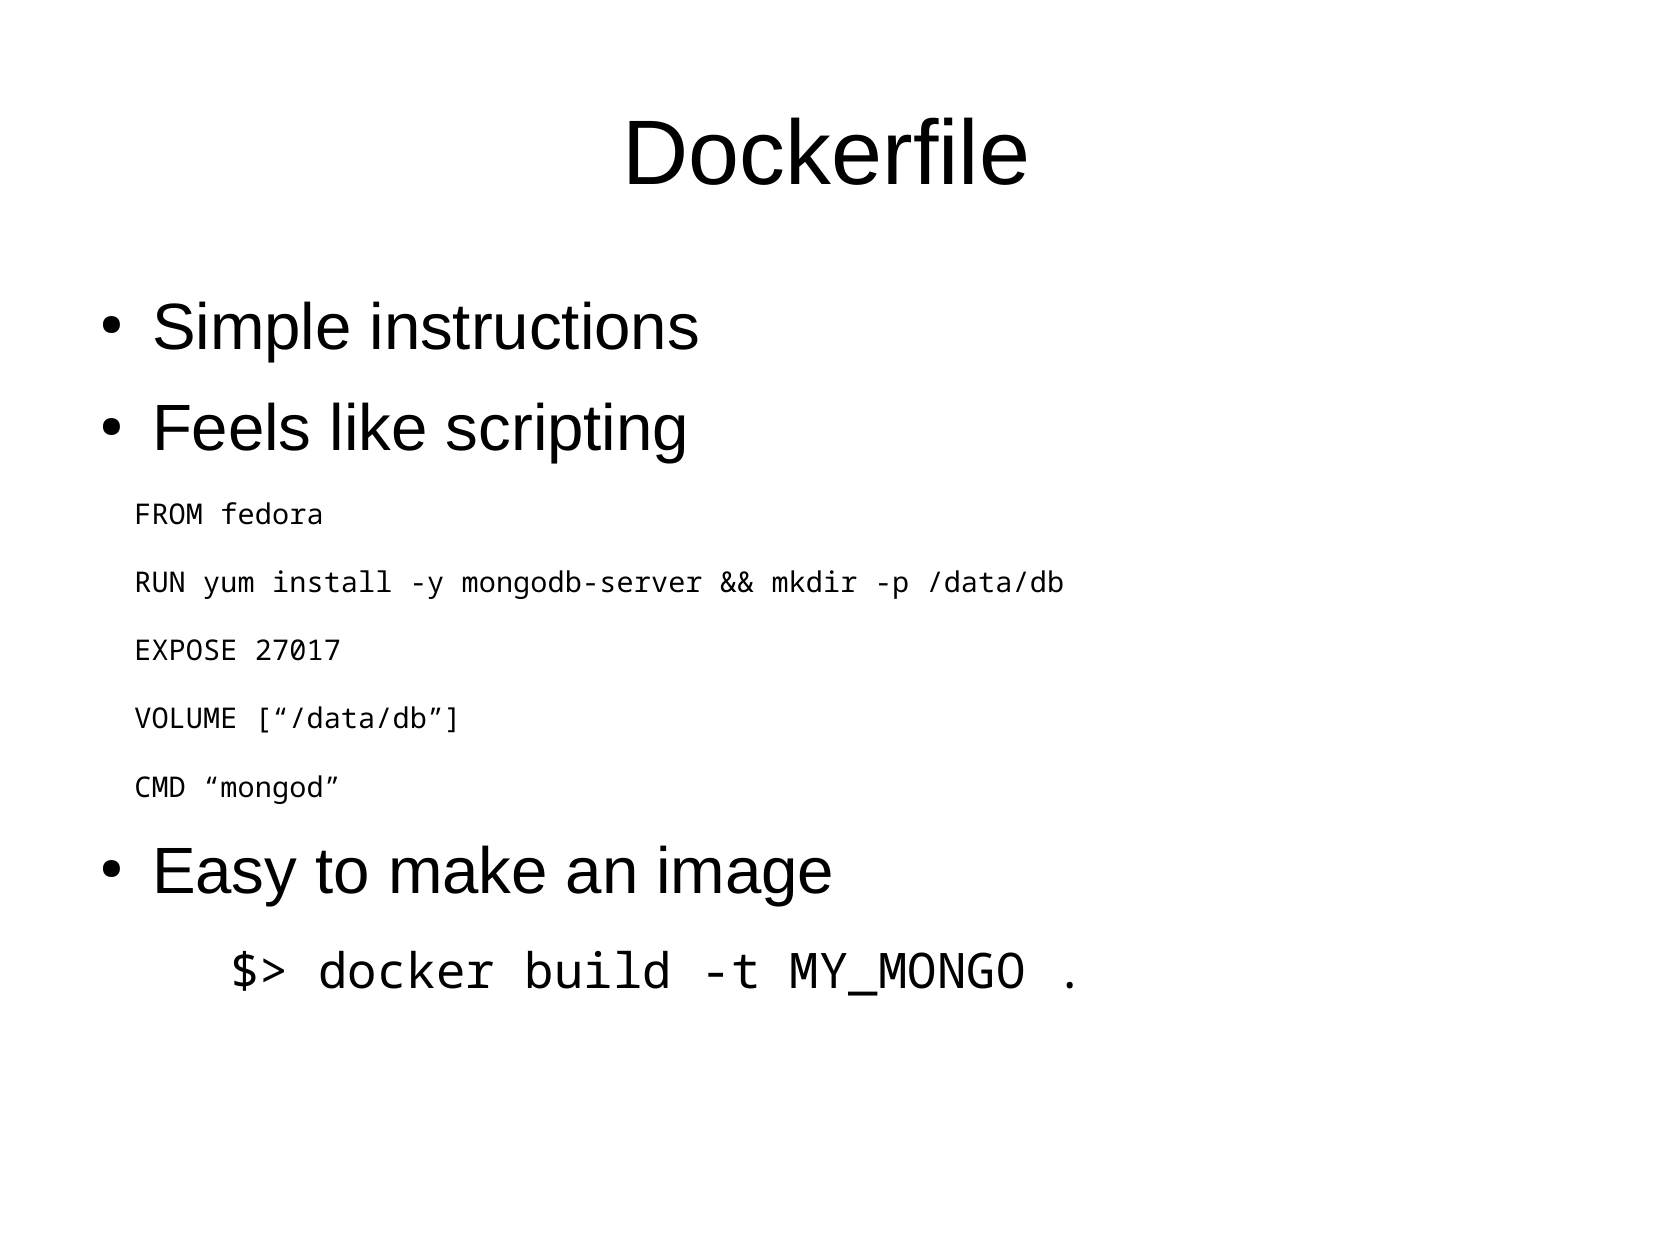

# Dockerfile
Simple instructions
Feels like scripting
 FROM fedora
 RUN yum install -y mongodb-server && mkdir -p /data/db
 EXPOSE 27017
 VOLUME [“/data/db”]
 CMD “mongod”
Easy to make an image
 $> docker build -t MY_MONGO .